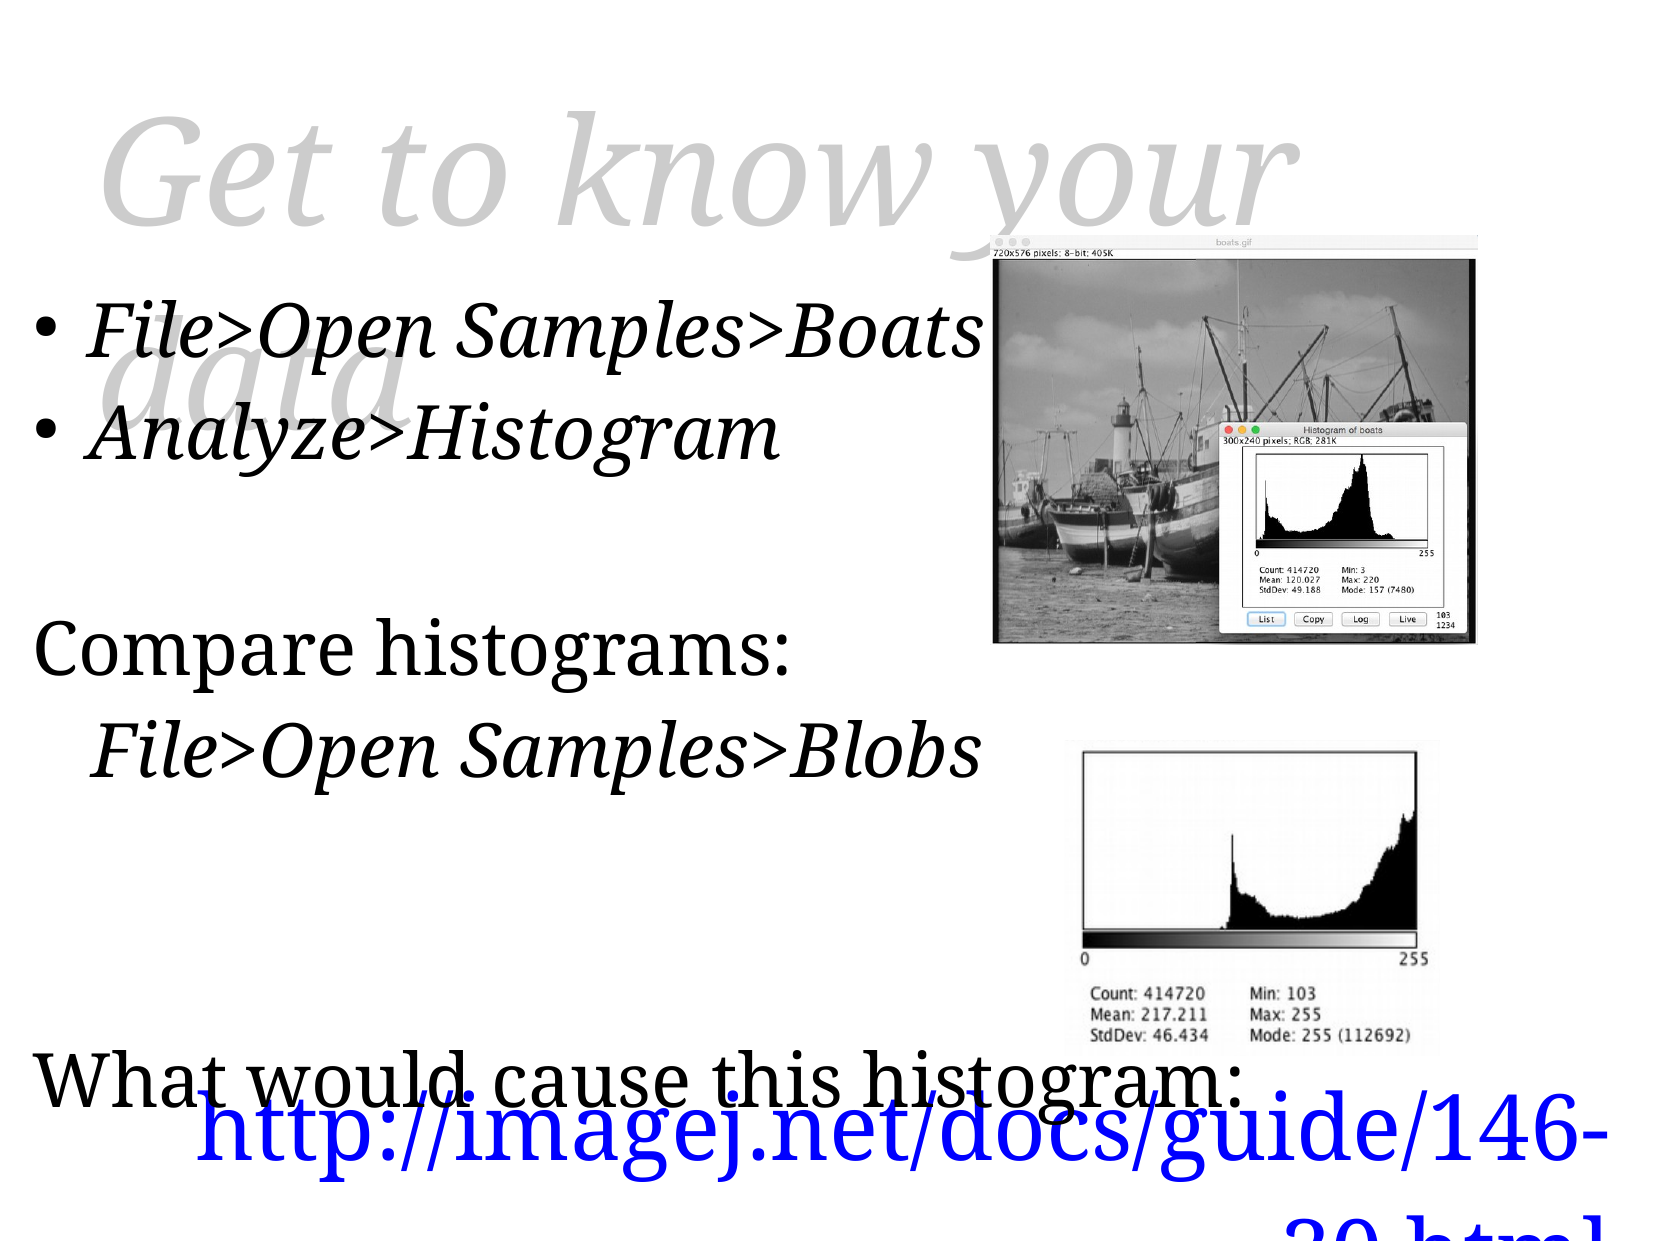

Get to know your data
 File>Open Samples>Boats
 Analyze>Histogram
Compare histograms:
 File>Open Samples>Blobs
What would cause this histogram:
http://imagej.net/docs/guide/146-30.html